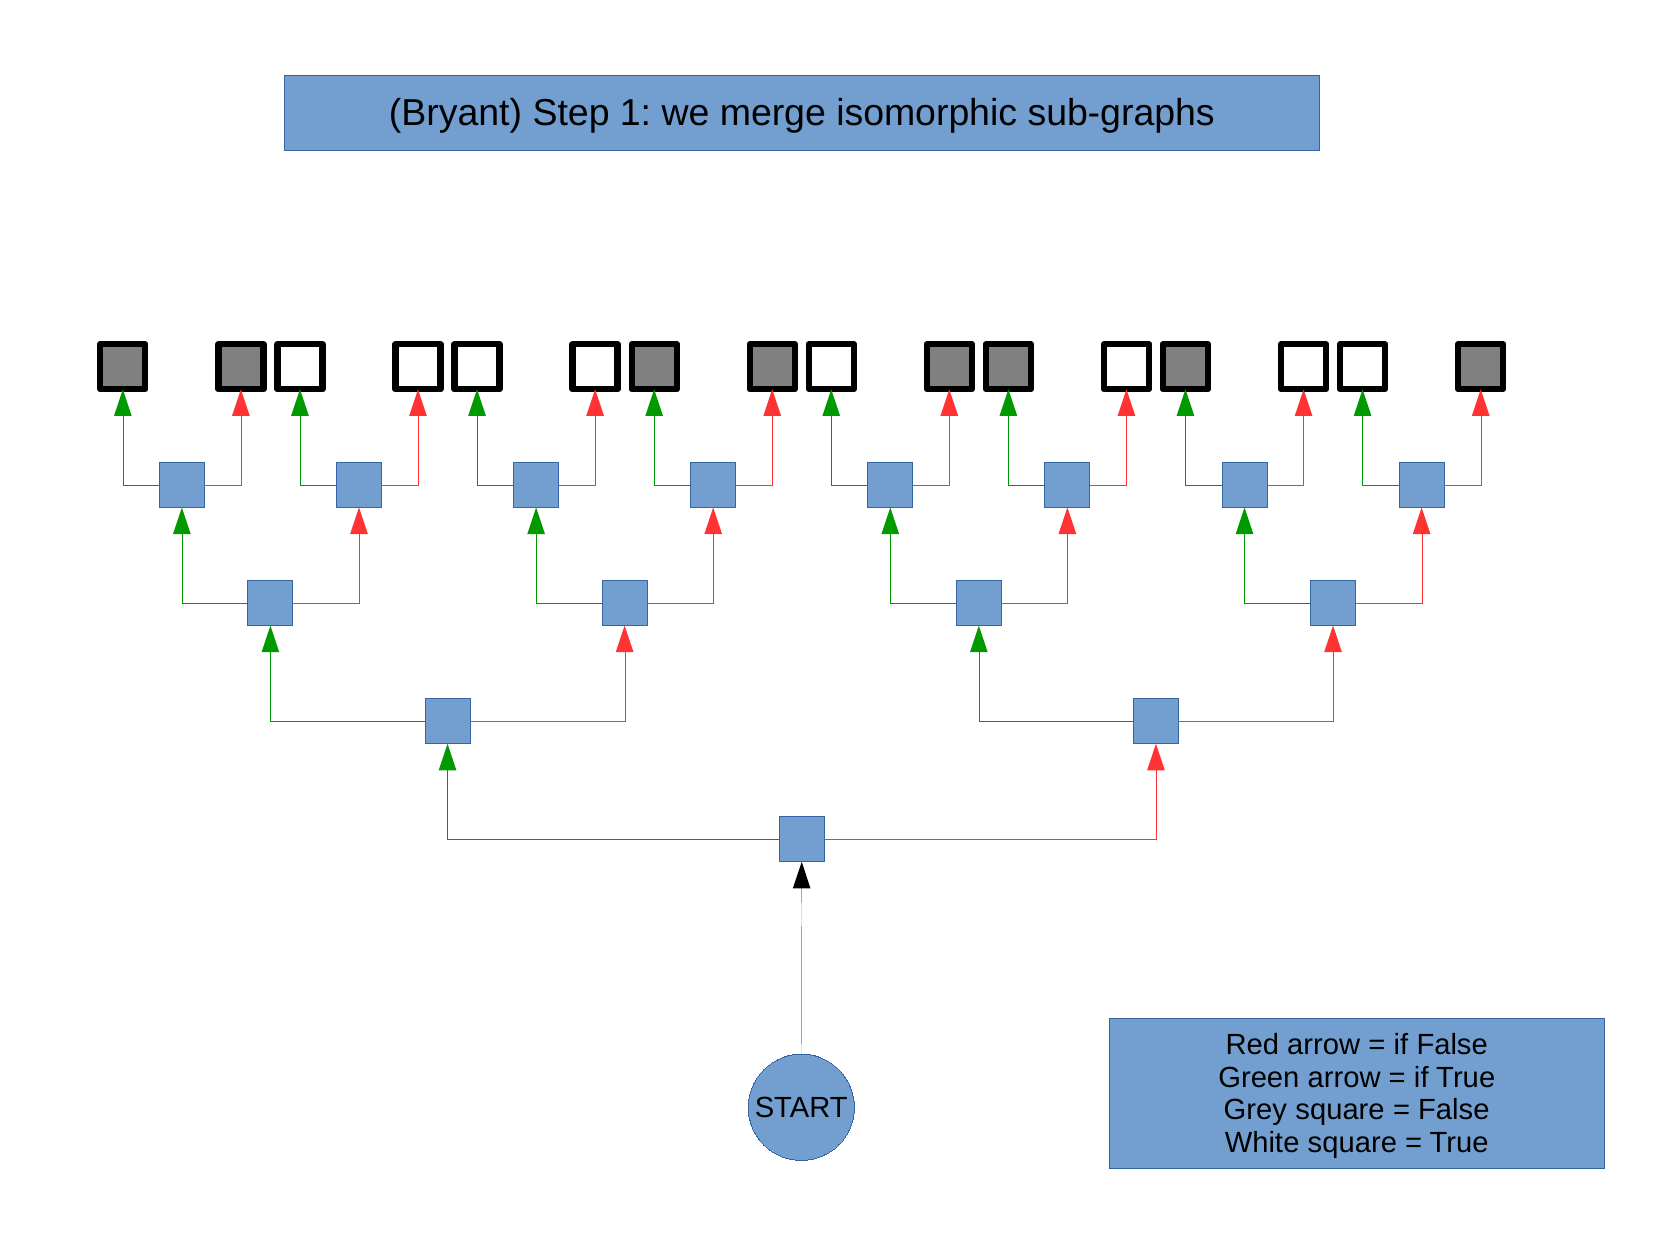

(Bryant) Step 1: we merge isomorphic sub-graphs
Red arrow = if False
Green arrow = if True
Grey square = False
White square = True
START